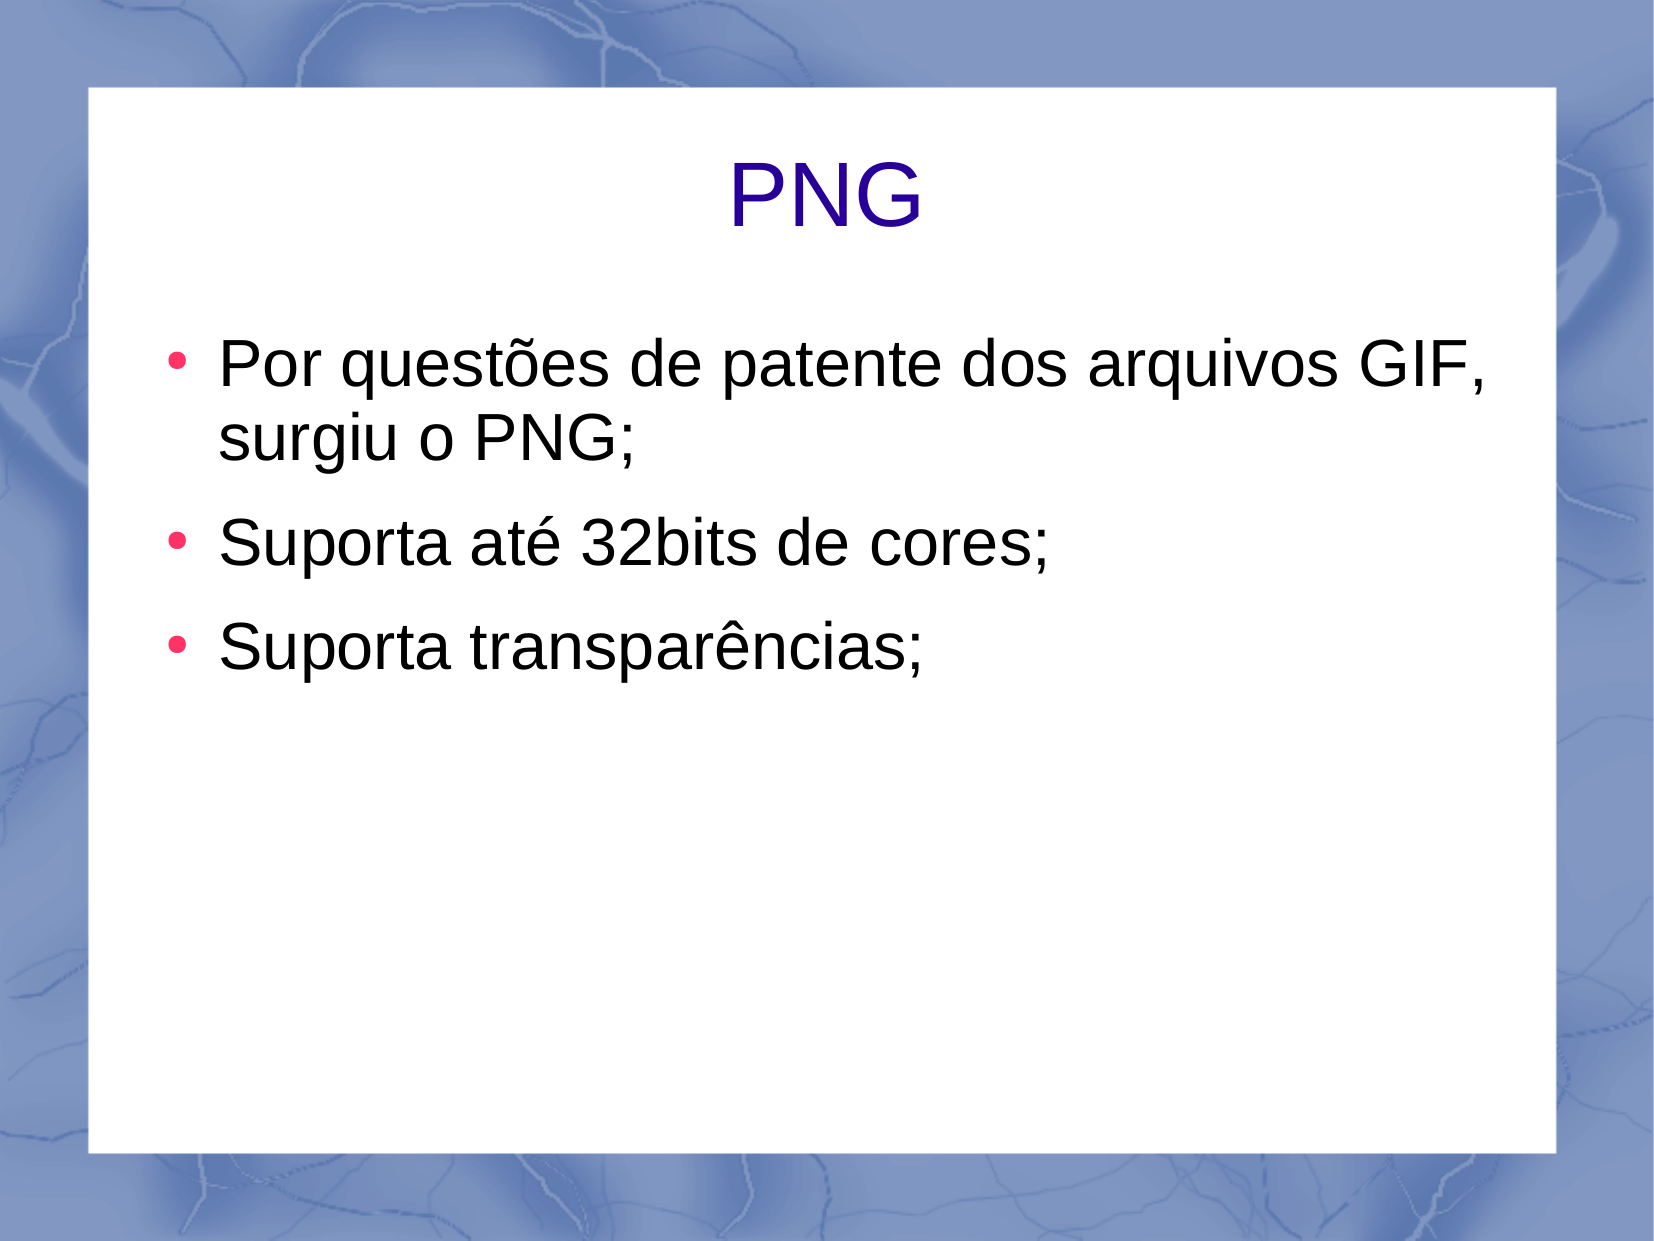

# PNG
Por questões de patente dos arquivos GIF, surgiu o PNG;
Suporta até 32bits de cores;
Suporta transparências;